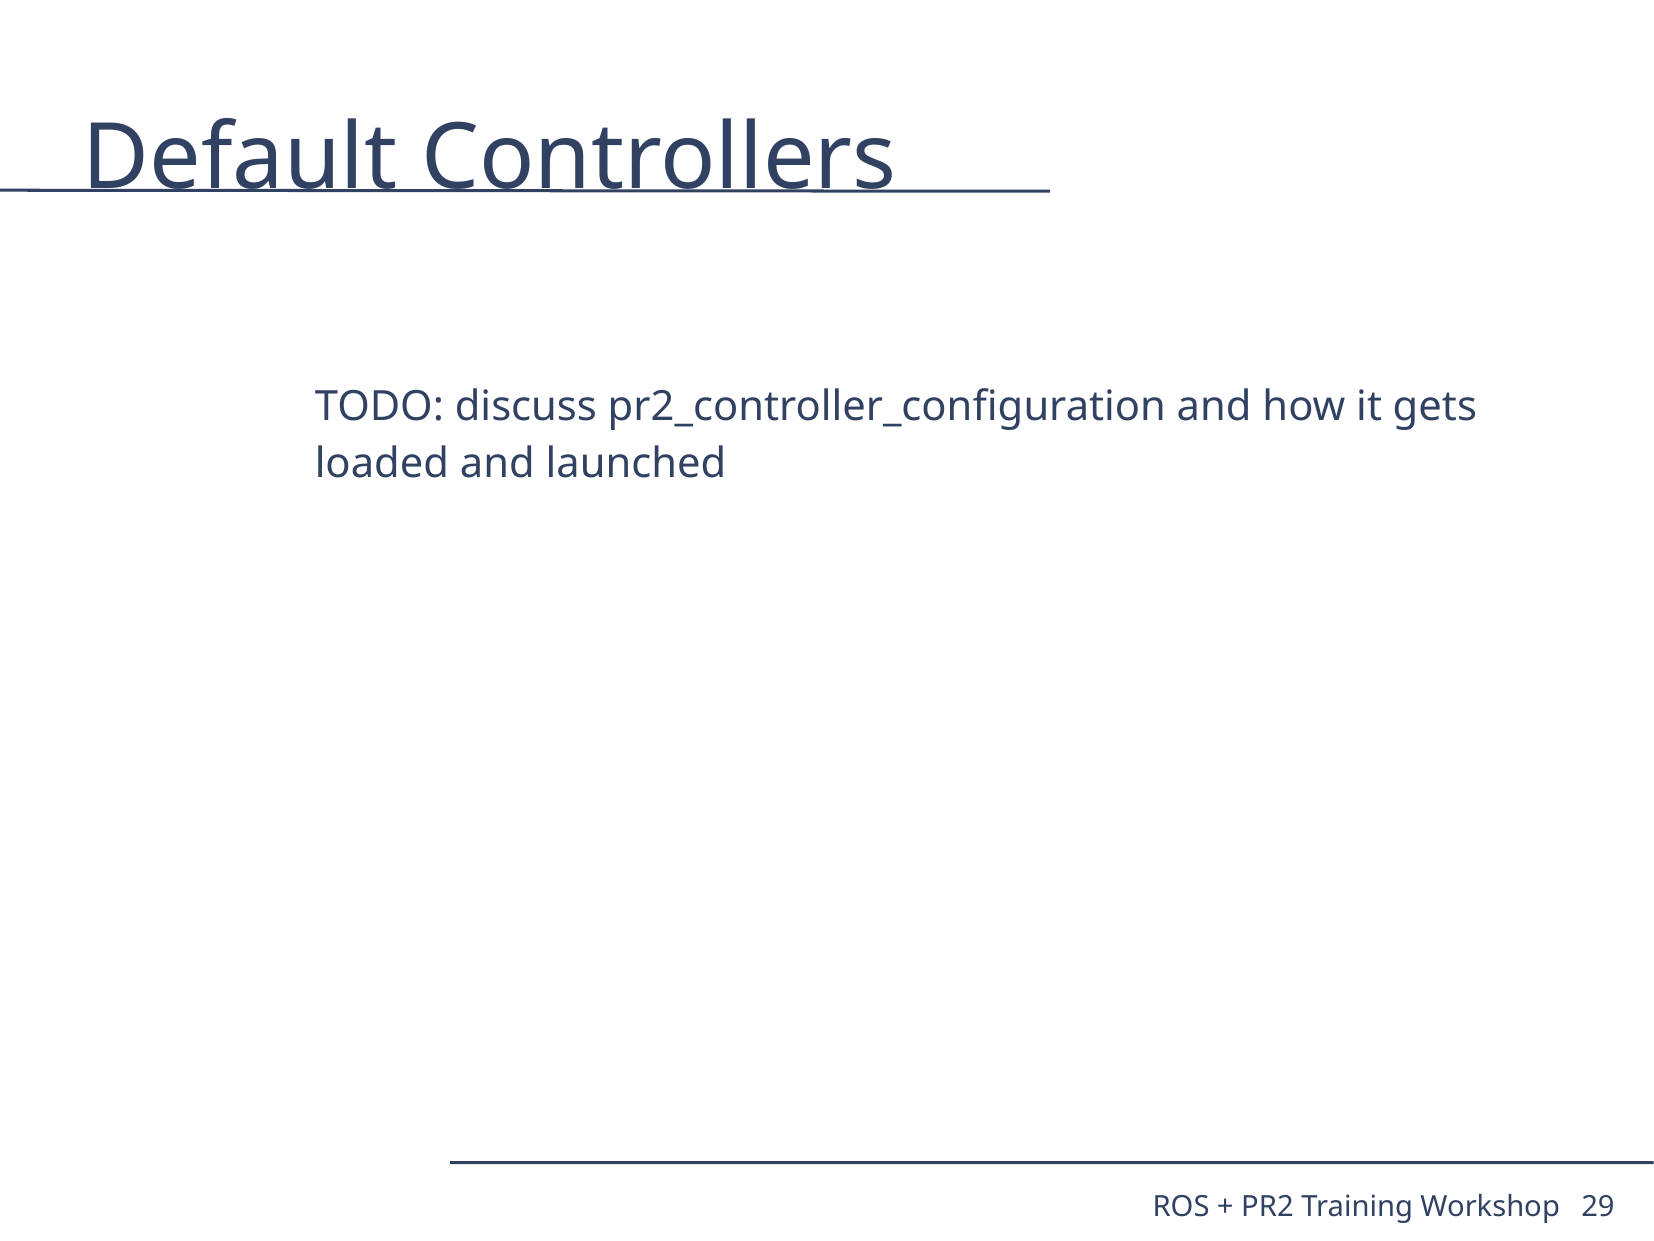

# Default Controllers
TODO: discuss pr2_controller_configuration and how it gets
loaded and launched